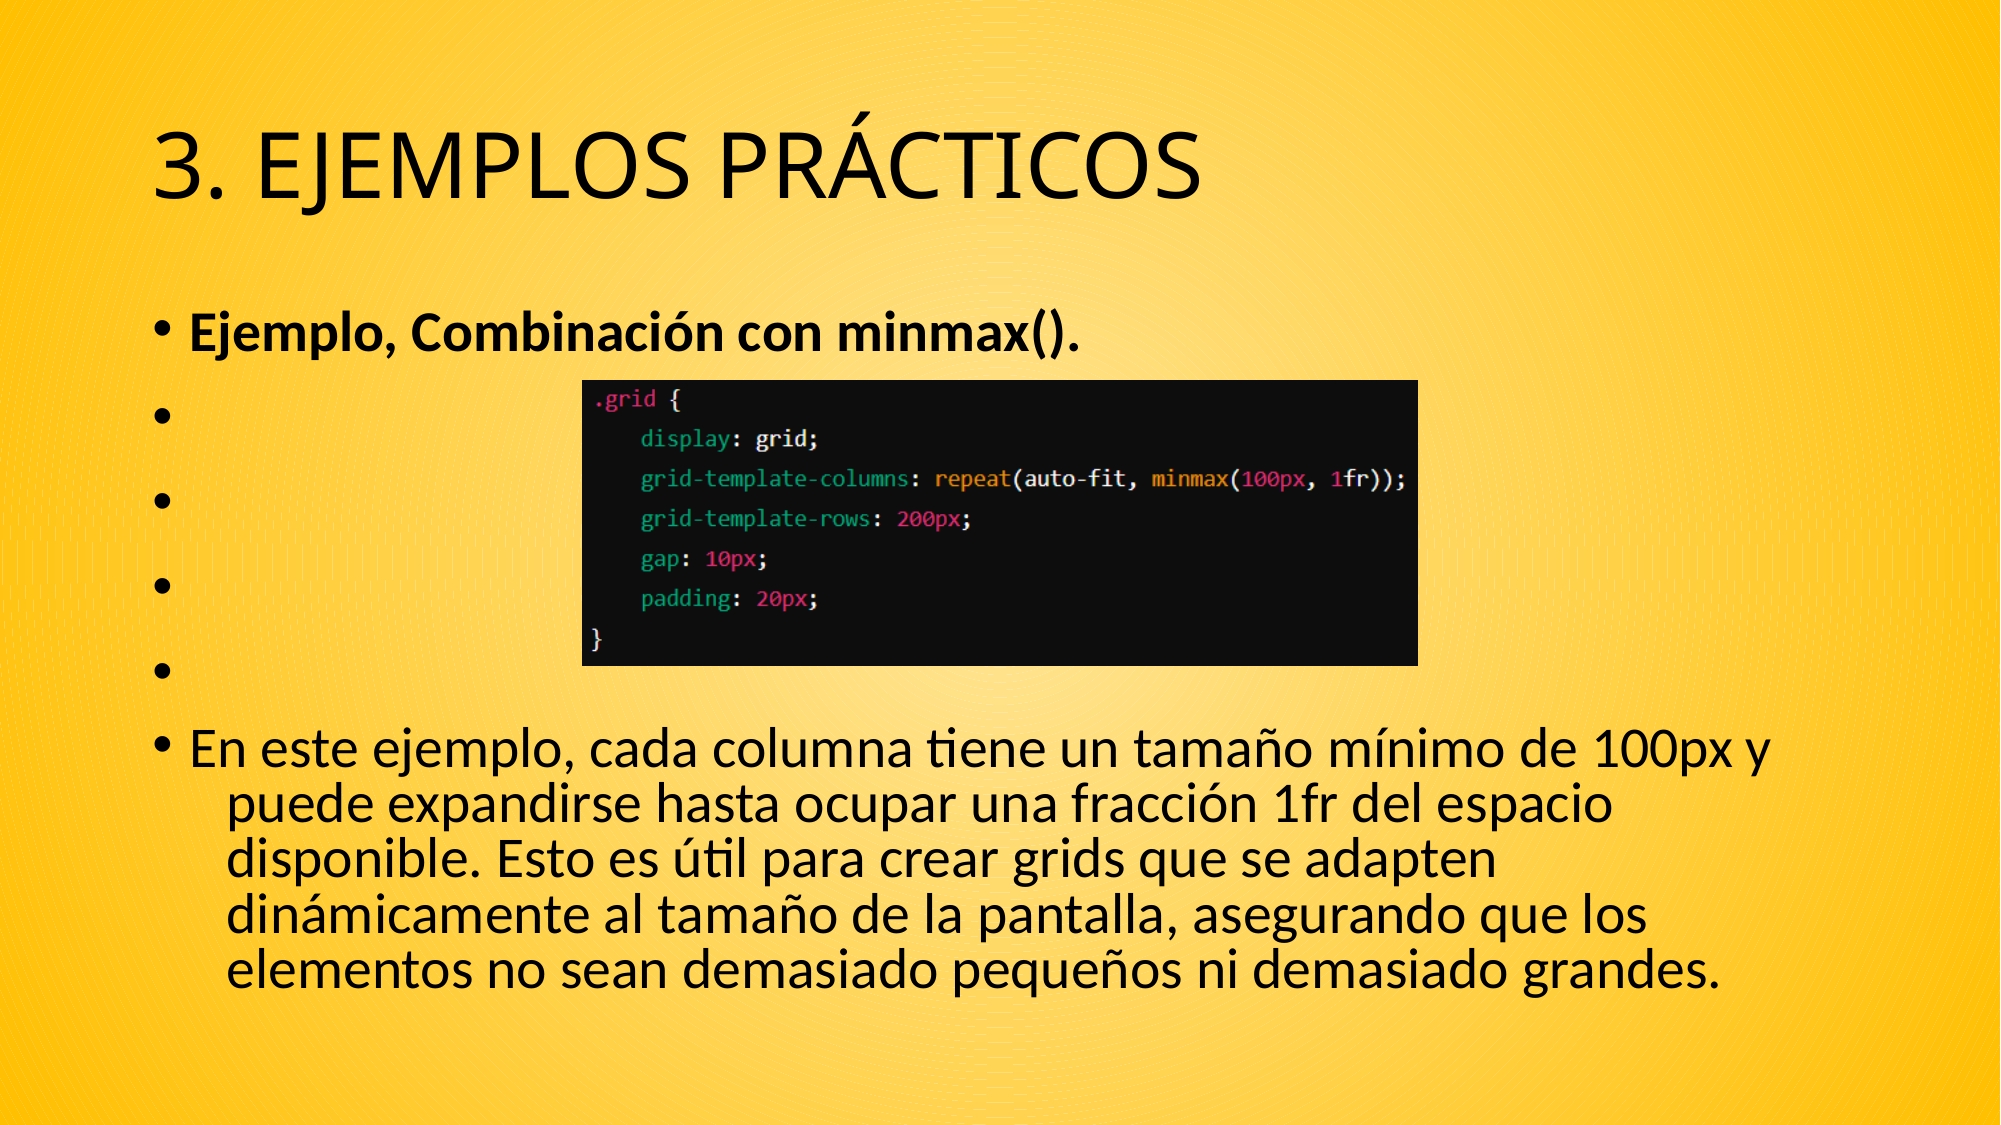

# 3. EJEMPLOS PRÁCTICOS
Ejemplo, Combinación con minmax().
En este ejemplo, cada columna tiene un tamaño mínimo de 100px y puede expandirse hasta ocupar una fracción 1fr del espacio disponible. Esto es útil para crear grids que se adapten dinámicamente al tamaño de la pantalla, asegurando que los elementos no sean demasiado pequeños ni demasiado grandes.